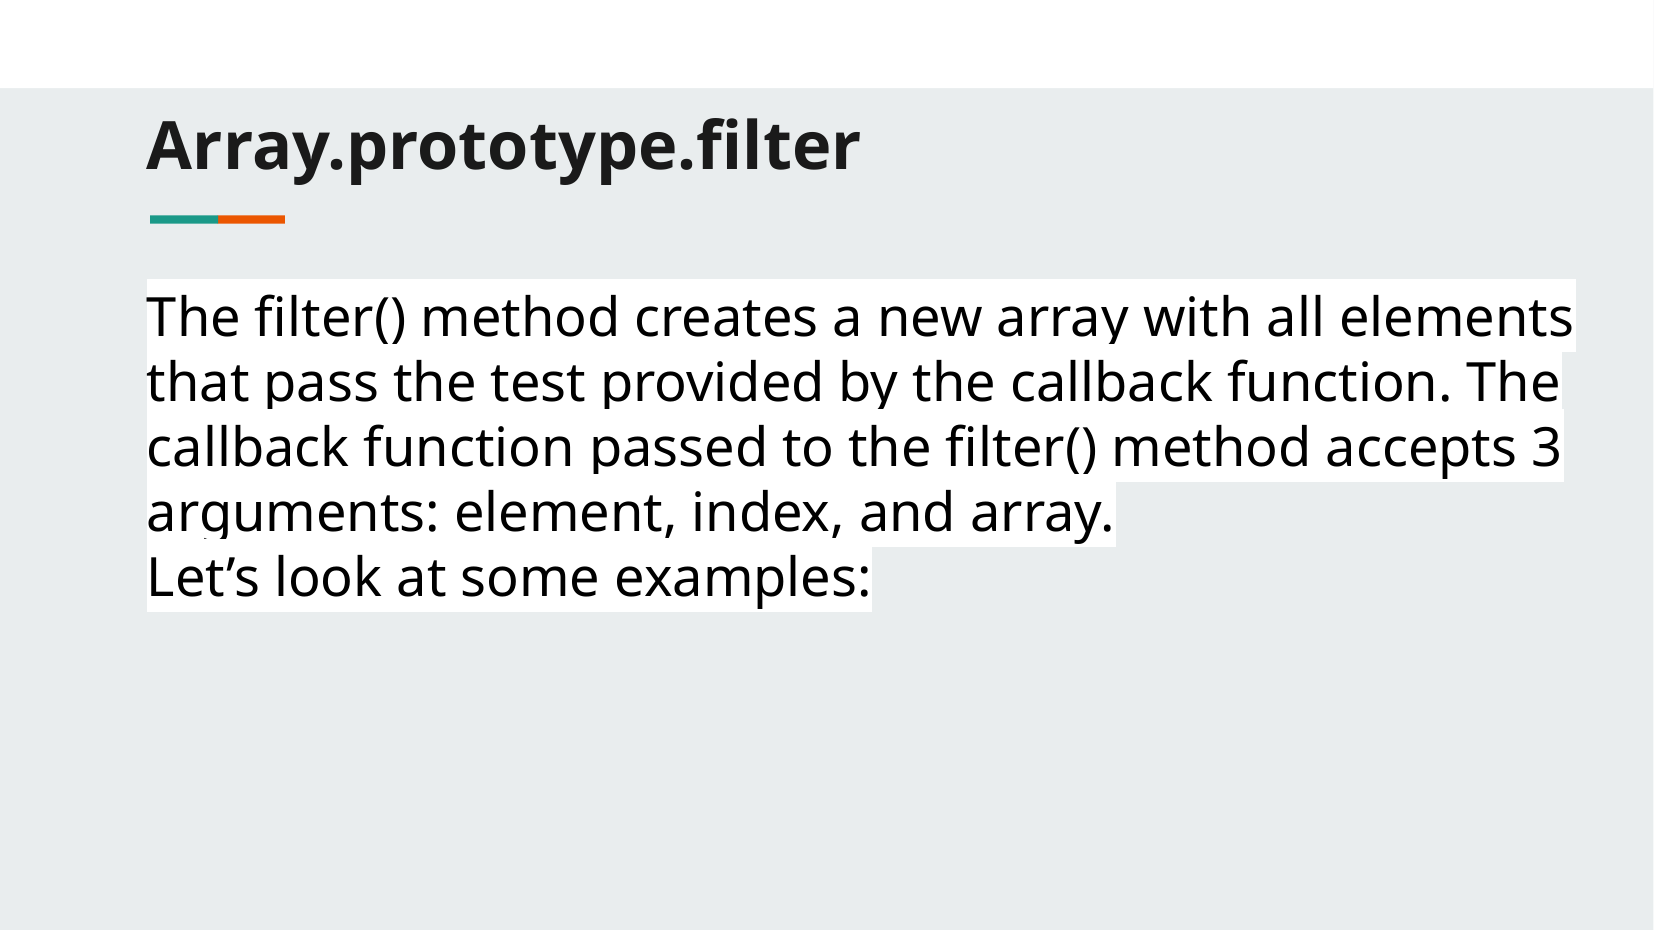

# Array.prototype.filter The filter() method creates a new array with all elements that pass the test provided by the callback function. The callback function passed to the filter() method accepts 3 arguments: element, index, and array. Let’s look at some examples: